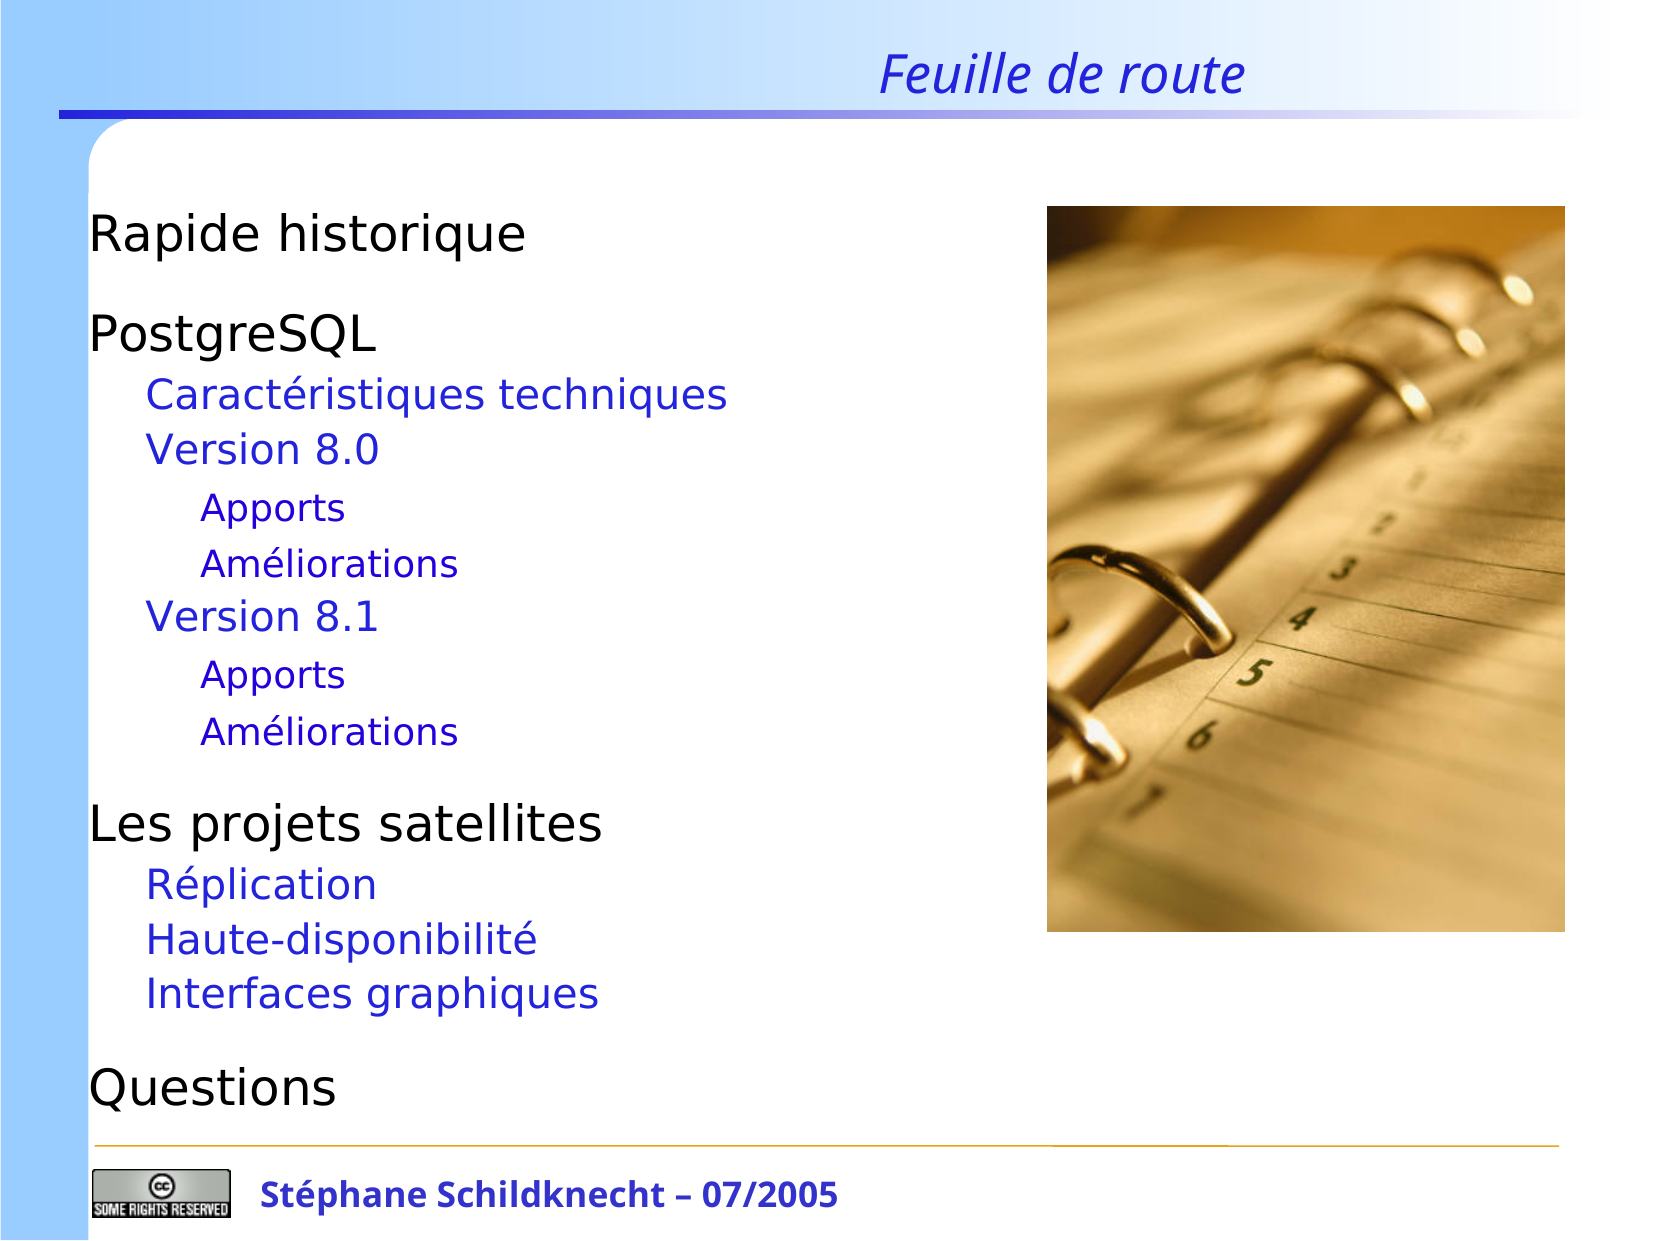

# Feuille de route
Rapide historique
PostgreSQL
Caractéristiques techniques
Version 8.0
Apports
Améliorations
Version 8.1
Apports
Améliorations
Les projets satellites
Réplication
Haute-disponibilité
Interfaces graphiques
Questions